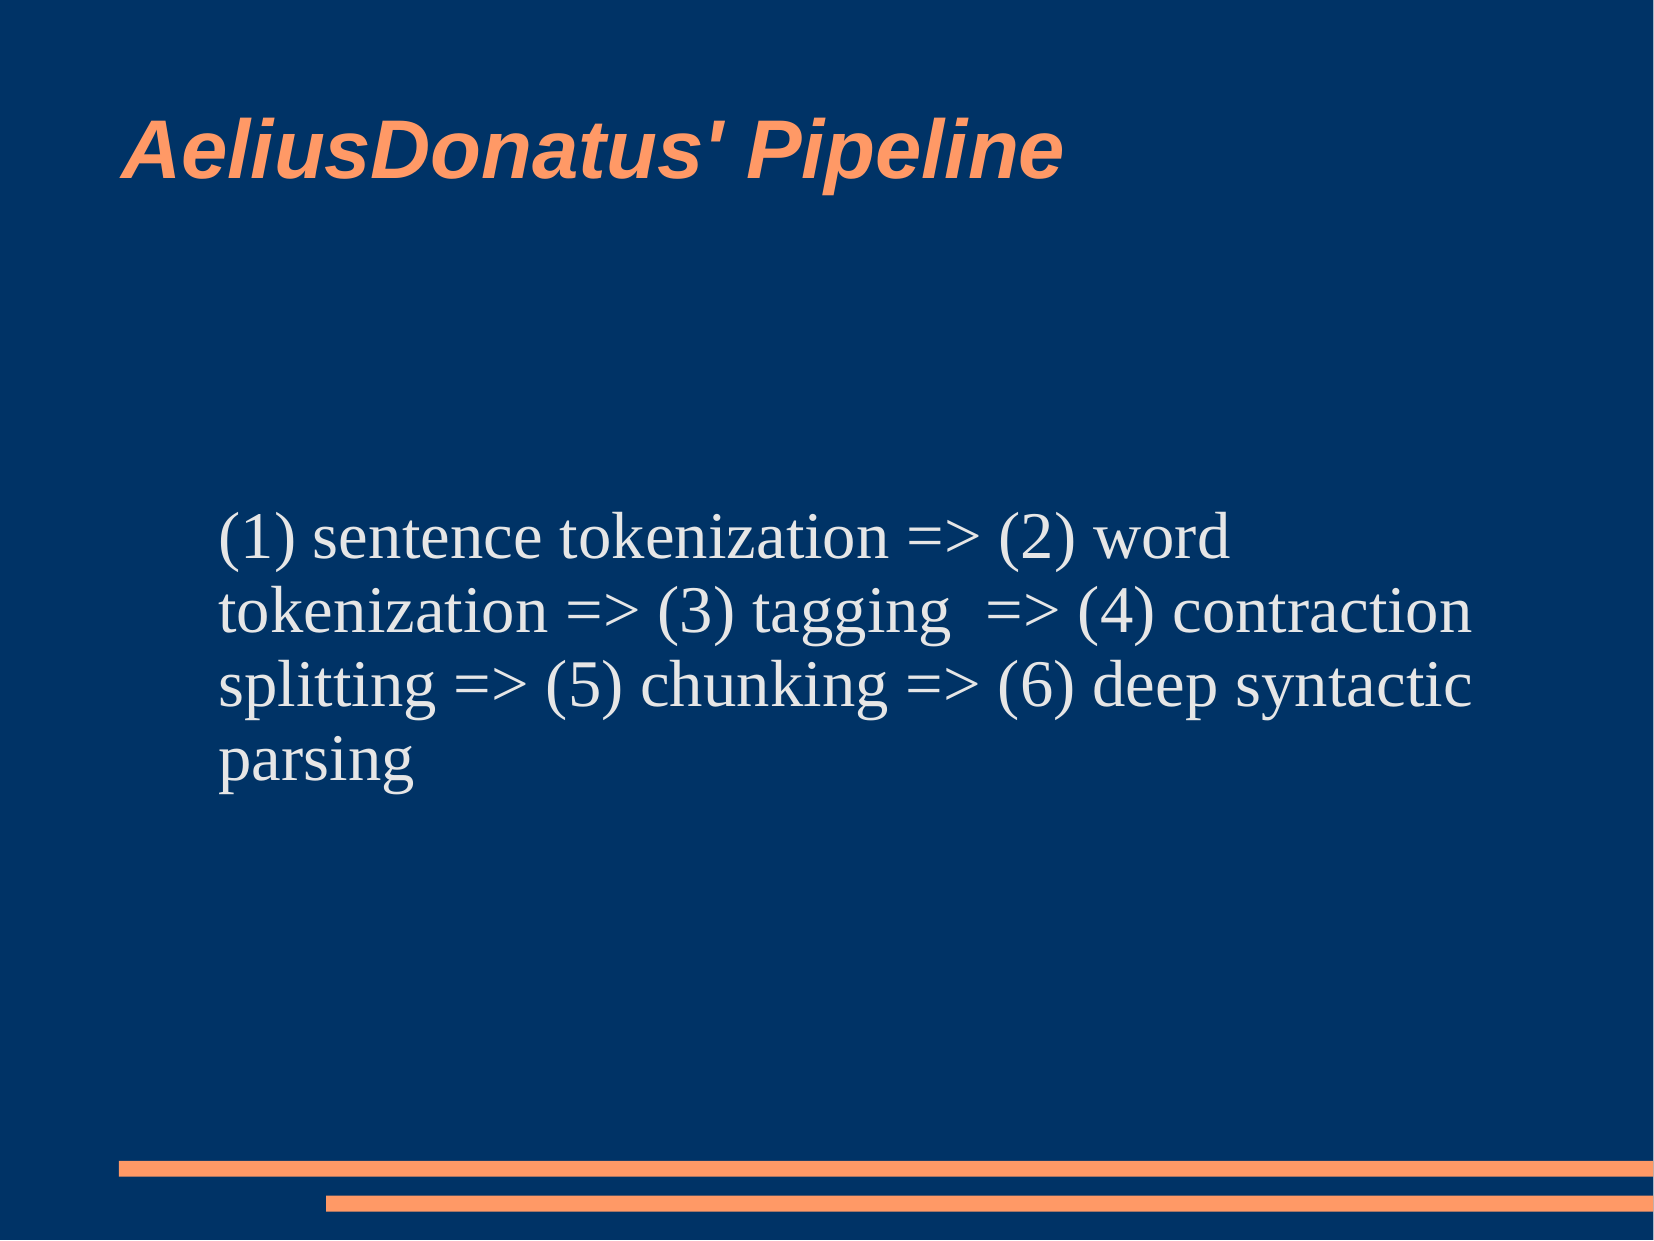

# AeliusDonatus' Pipeline
(1) sentence tokenization => (2) word tokenization => (3) tagging => (4) contraction splitting => (5) chunking => (6) deep syntactic parsing